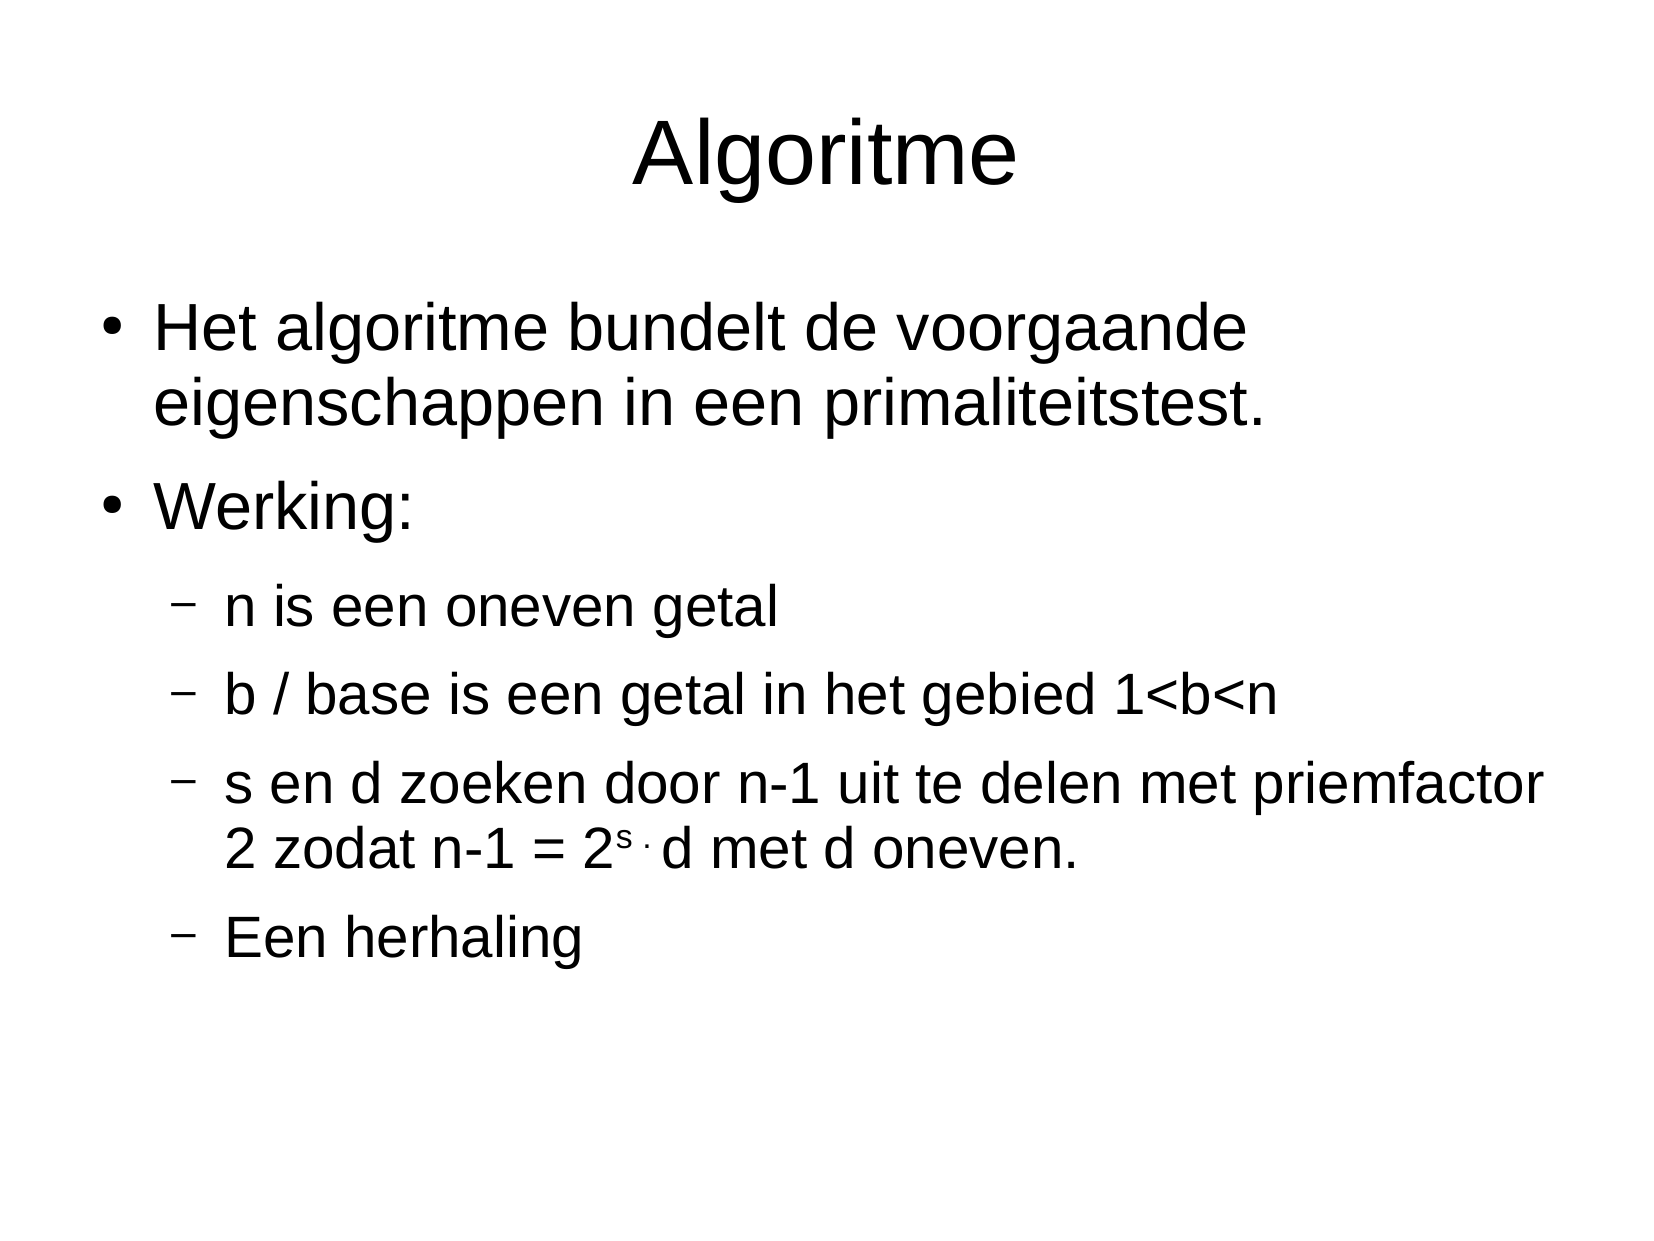

# Algoritme
Het algoritme bundelt de voorgaande eigenschappen in een primaliteitstest.
Werking:
n is een oneven getal
b / base is een getal in het gebied 1<b<n
s en d zoeken door n-1 uit te delen met priemfactor 2 zodat n-1 = 2s . d met d oneven.
Een herhaling